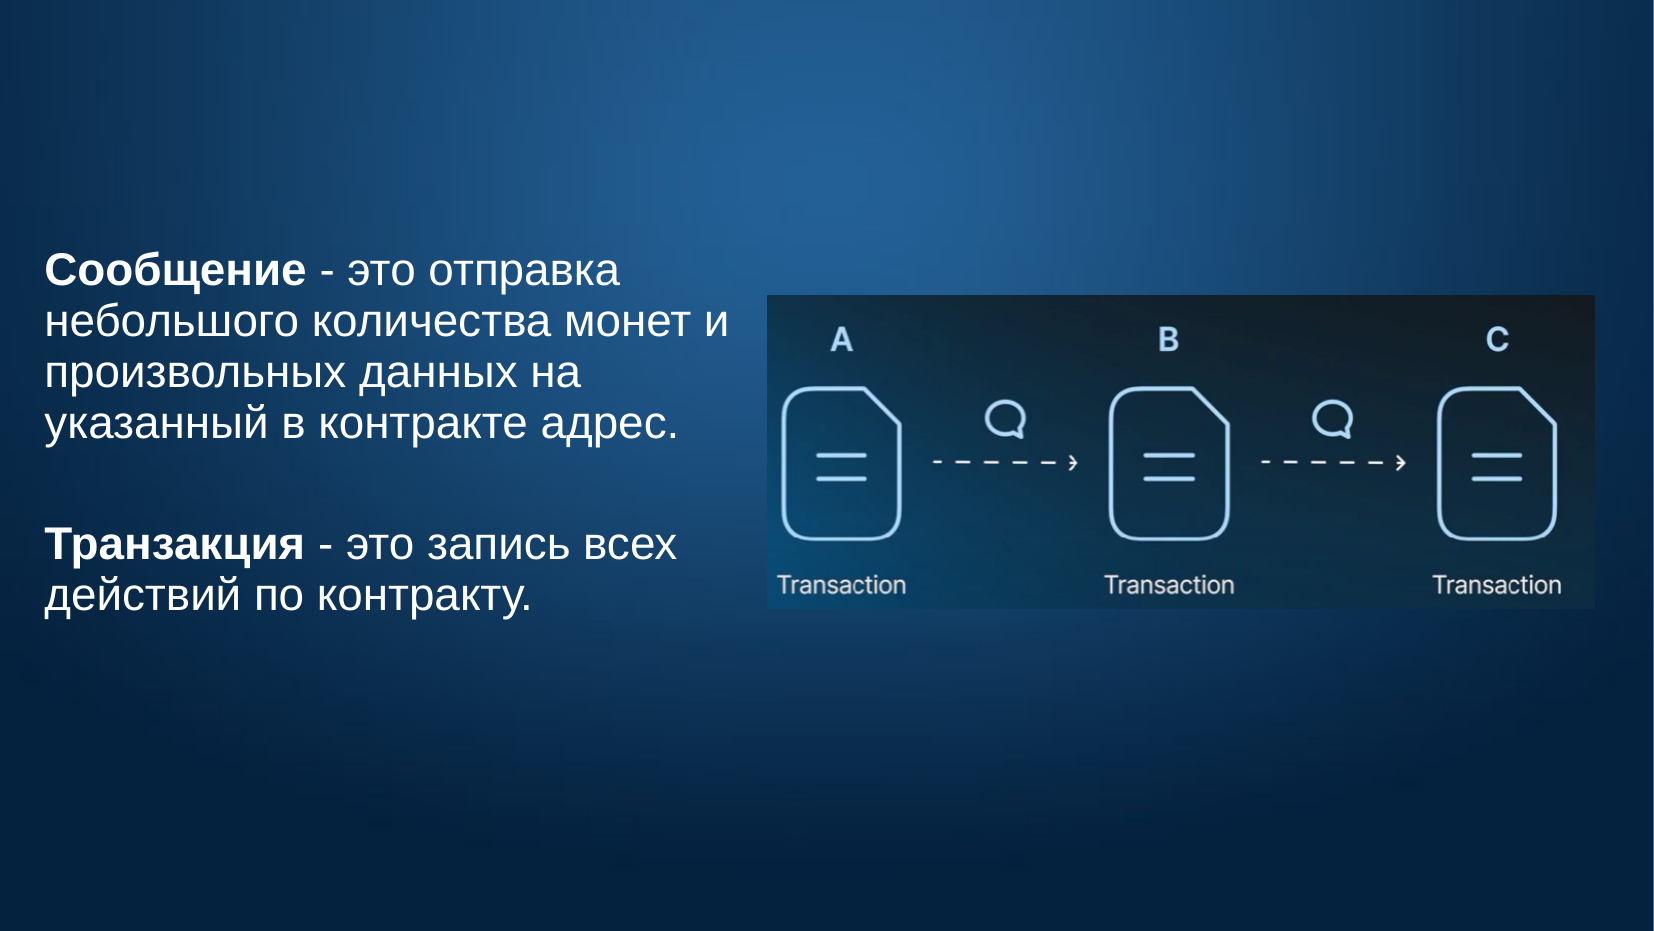

Сообщение - это отправка небольшого количества монет и произвольных данных на указанный в контракте адрес.
Транзакция - это запись всех действий по контракту.